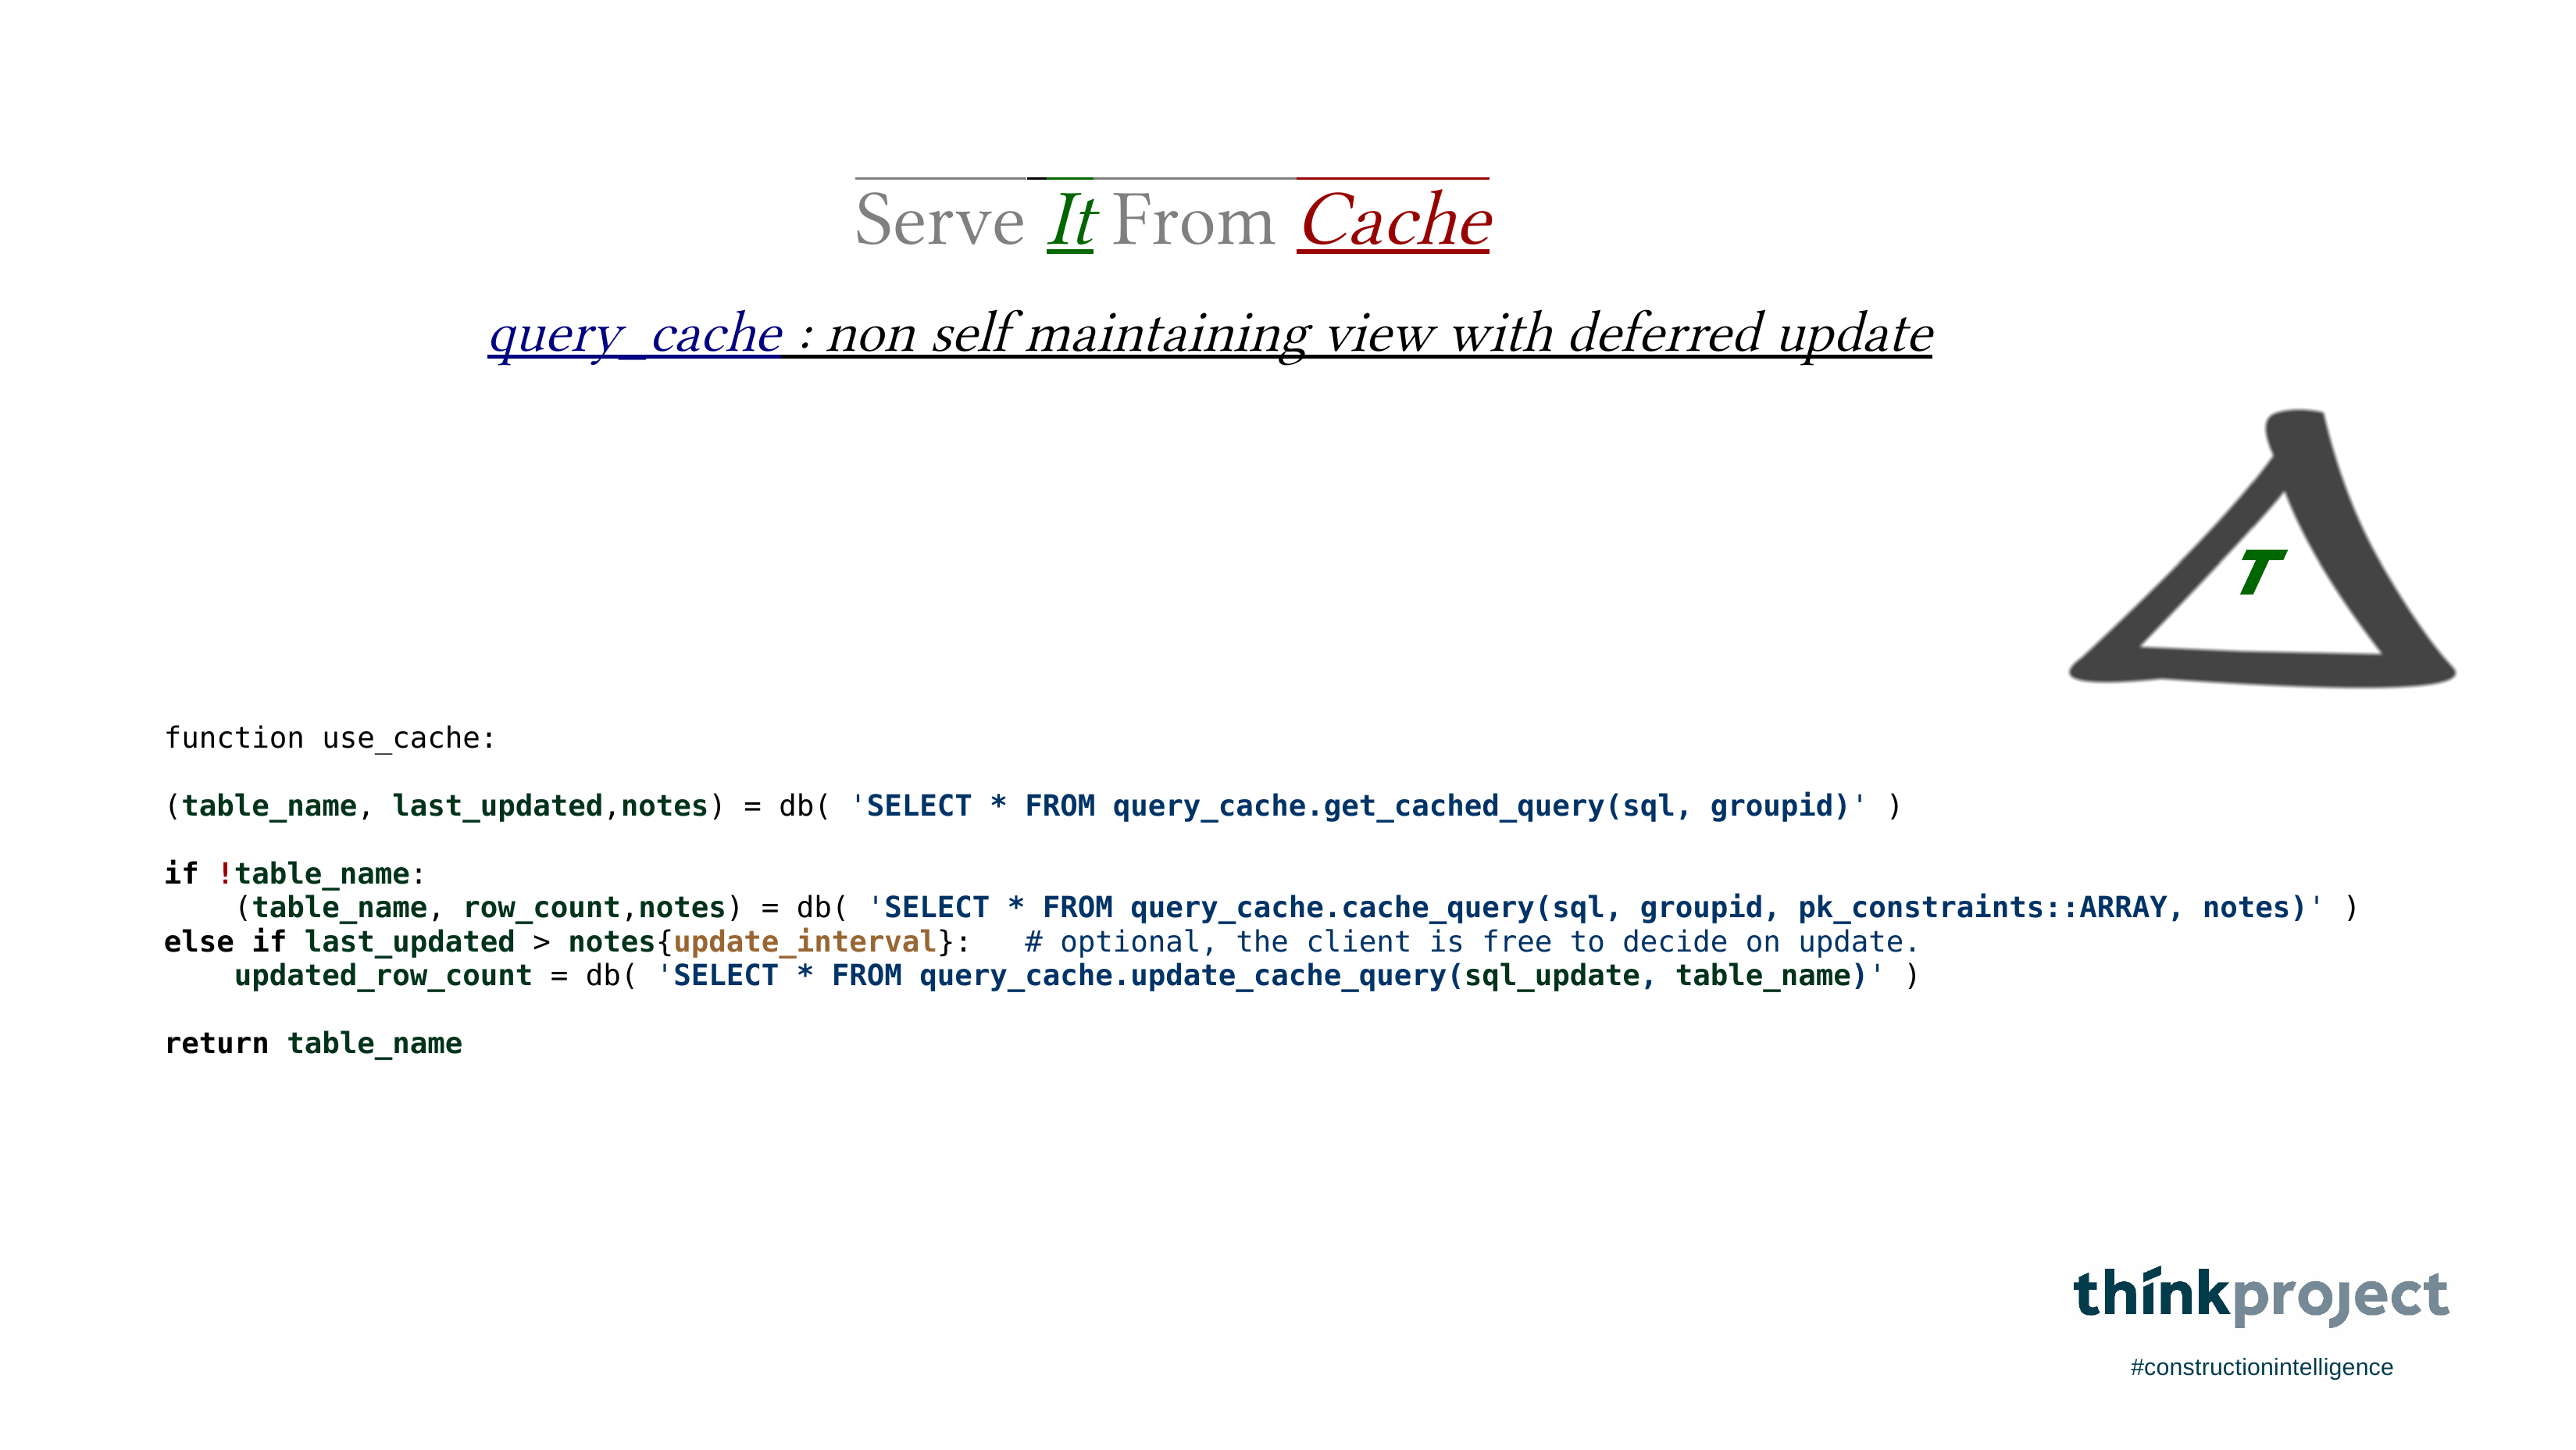

Serve It From Cache
query_cache : non self maintaining view with deferred update
T
function use_cache:
(table_name, last_updated,notes) = db( 'SELECT * FROM query_cache.get_cached_query(sql, groupid)' )
if !table_name:
 (table_name, row_count,notes) = db( 'SELECT * FROM query_cache.cache_query(sql, groupid, pk_constraints::ARRAY, notes)' )
else if last_updated > notes{update_interval}: # optional, the client is free to decide on update.
 updated_row_count = db( 'SELECT * FROM query_cache.update_cache_query(sql_update, table_name)' )
return table_name